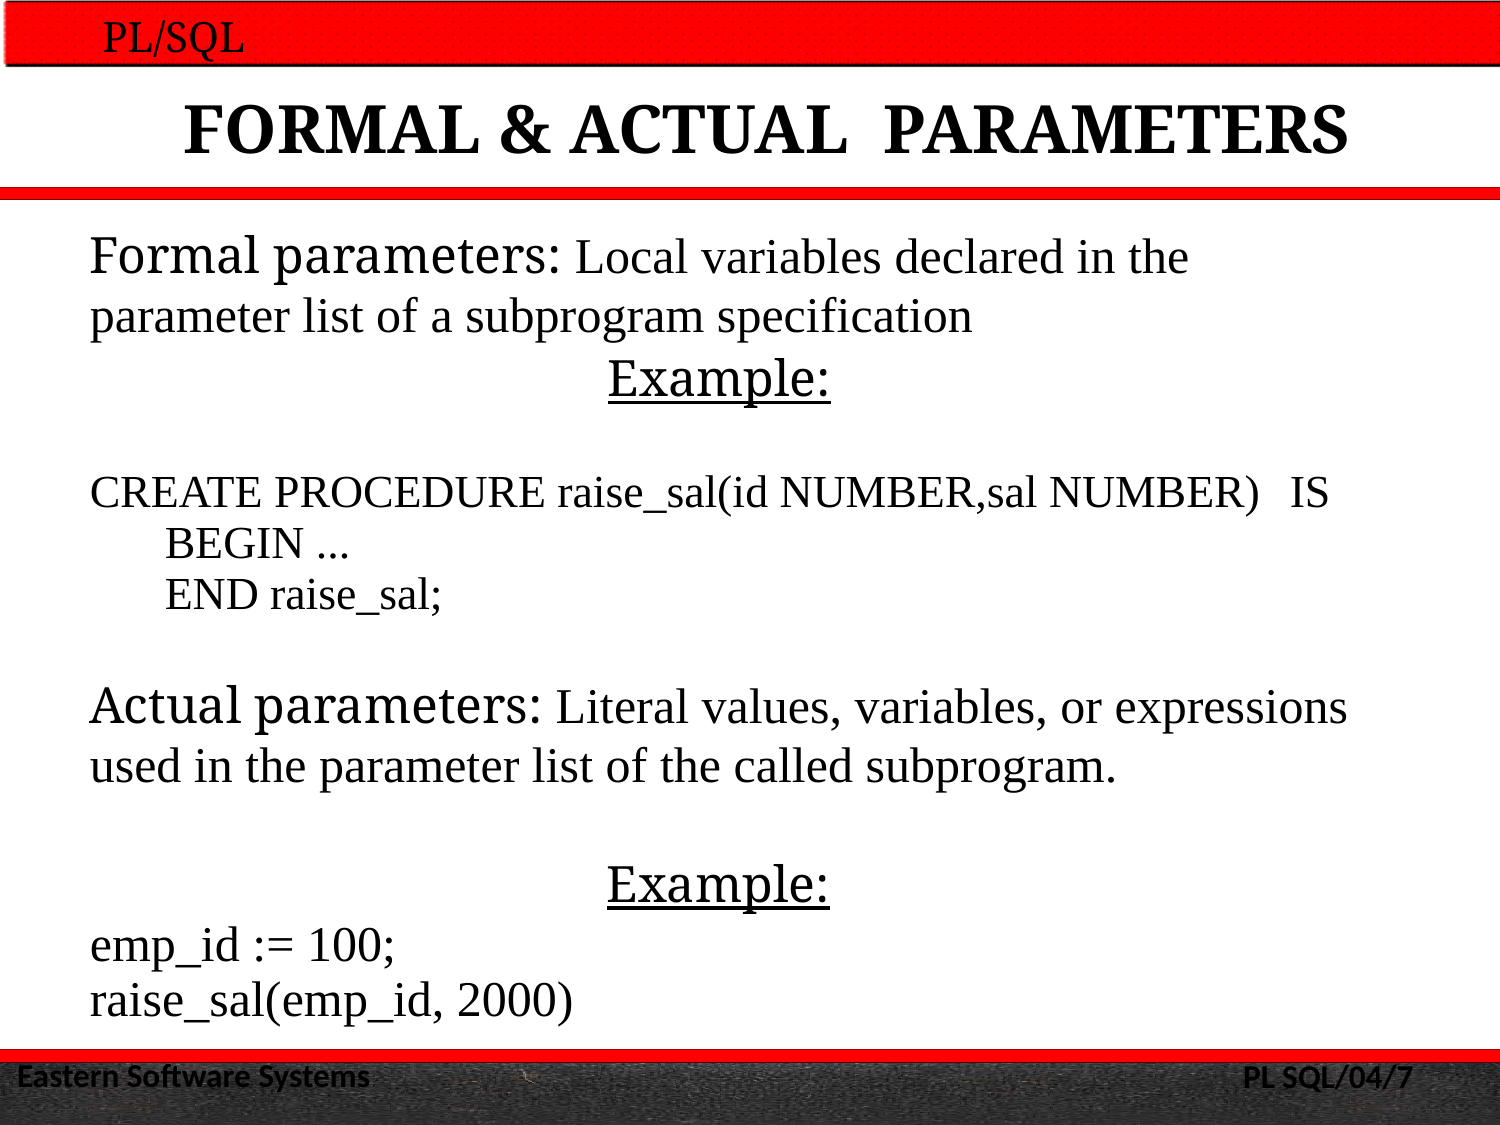

PL/SQL
 FORMAL & ACTUAL PARAMETERS
Formal parameters: Local variables declared in the parameter list of a subprogram specification
Example:
CREATE PROCEDURE raise_sal(id NUMBER,sal NUMBER) 	IS
	BEGIN ...
	END raise_sal;
Actual parameters: Literal values, variables, or expressions used in the parameter list of the called subprogram.
Example:
emp_id := 100;
raise_sal(emp_id, 2000)
Eastern Software Systems
				 PL SQL/04/7